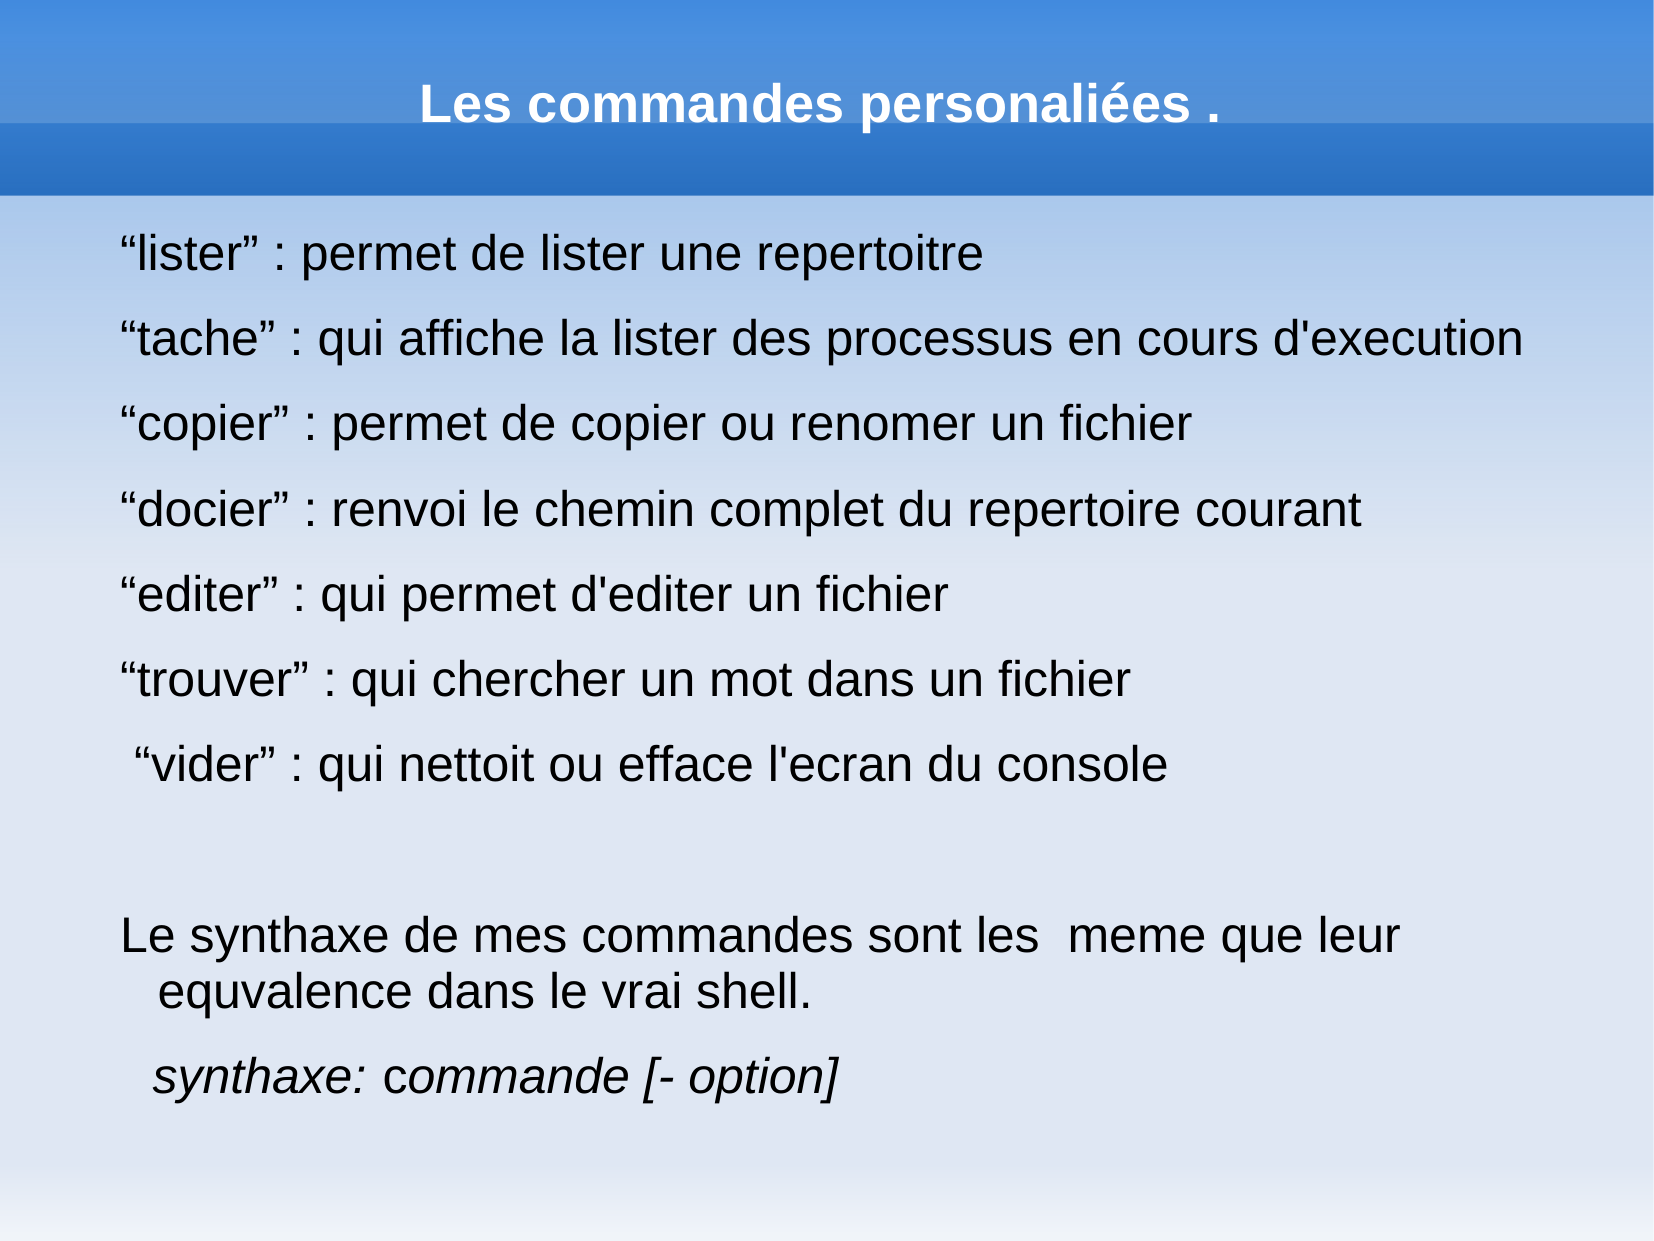

# Les commandes personaliées .
“lister” : permet de lister une repertoitre
“tache” : qui affiche la lister des processus en cours d'execution
“copier” : permet de copier ou renomer un fichier
“docier” : renvoi le chemin complet du repertoire courant
“editer” : qui permet d'editer un fichier
“trouver” : qui chercher un mot dans un fichier
 “vider” : qui nettoit ou efface l'ecran du console
Le synthaxe de mes commandes sont les meme que leur equvalence dans le vrai shell.
 synthaxe:	commande [- option]